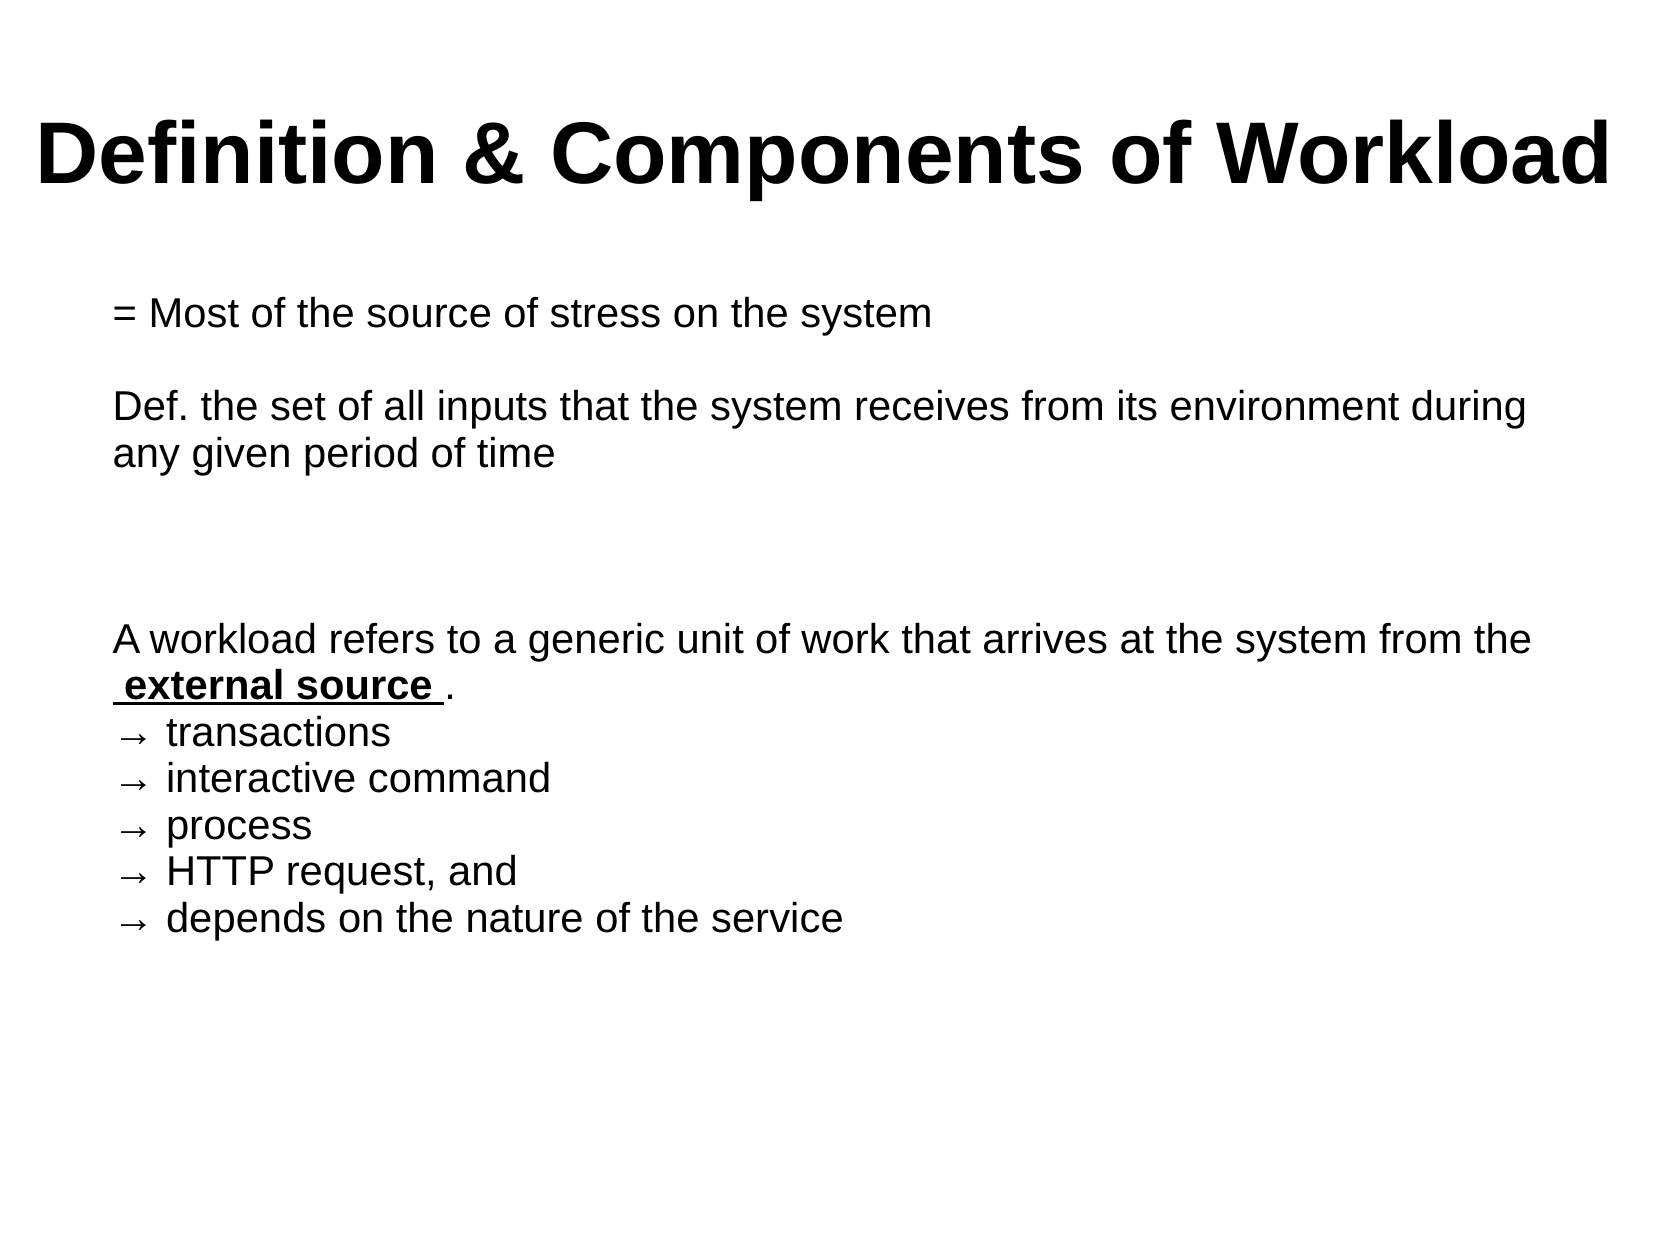

# Definition & Components of Workload
= Most of the source of stress on the system
Def. the set of all inputs that the system receives from its environment during any given period of time
A workload refers to a generic unit of work that arrives at the system from the external source .
→ transactions
→ interactive command
→ process
→ HTTP request, and
→ depends on the nature of the service